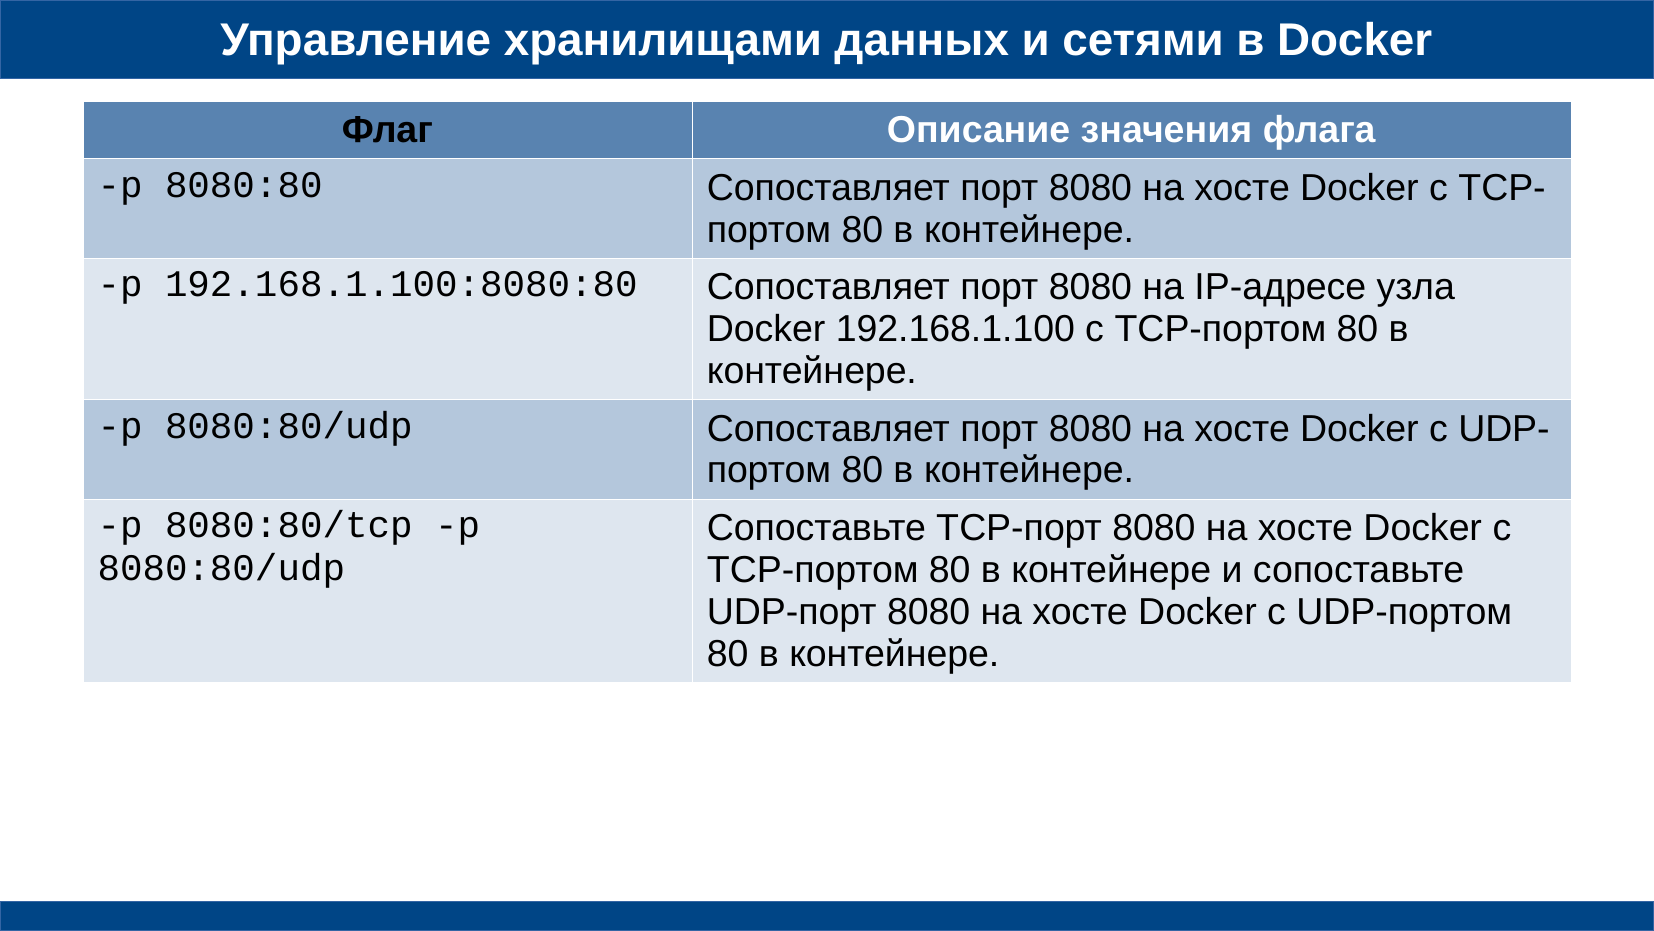

# Управление хранилищами данных и сетями в Docker
| Флаг | Описание значения флага |
| --- | --- |
| -p 8080:80 | Сопоставляет порт 8080 на хосте Docker с TCP-портом 80 в контейнере. |
| -p 192.168.1.100:8080:80 | Сопоставляет порт 8080 на IP-адресе узла Docker 192.168.1.100 с TCP-портом 80 в контейнере. |
| -p 8080:80/udp | Сопоставляет порт 8080 на хосте Docker с UDP-портом 80 в контейнере. |
| -p 8080:80/tcp -p 8080:80/udp | Сопоставьте TCP-порт 8080 на хосте Docker с TCP-портом 80 в контейнере и сопоставьте UDP-порт 8080 на хосте Docker с UDP-портом 80 в контейнере. |